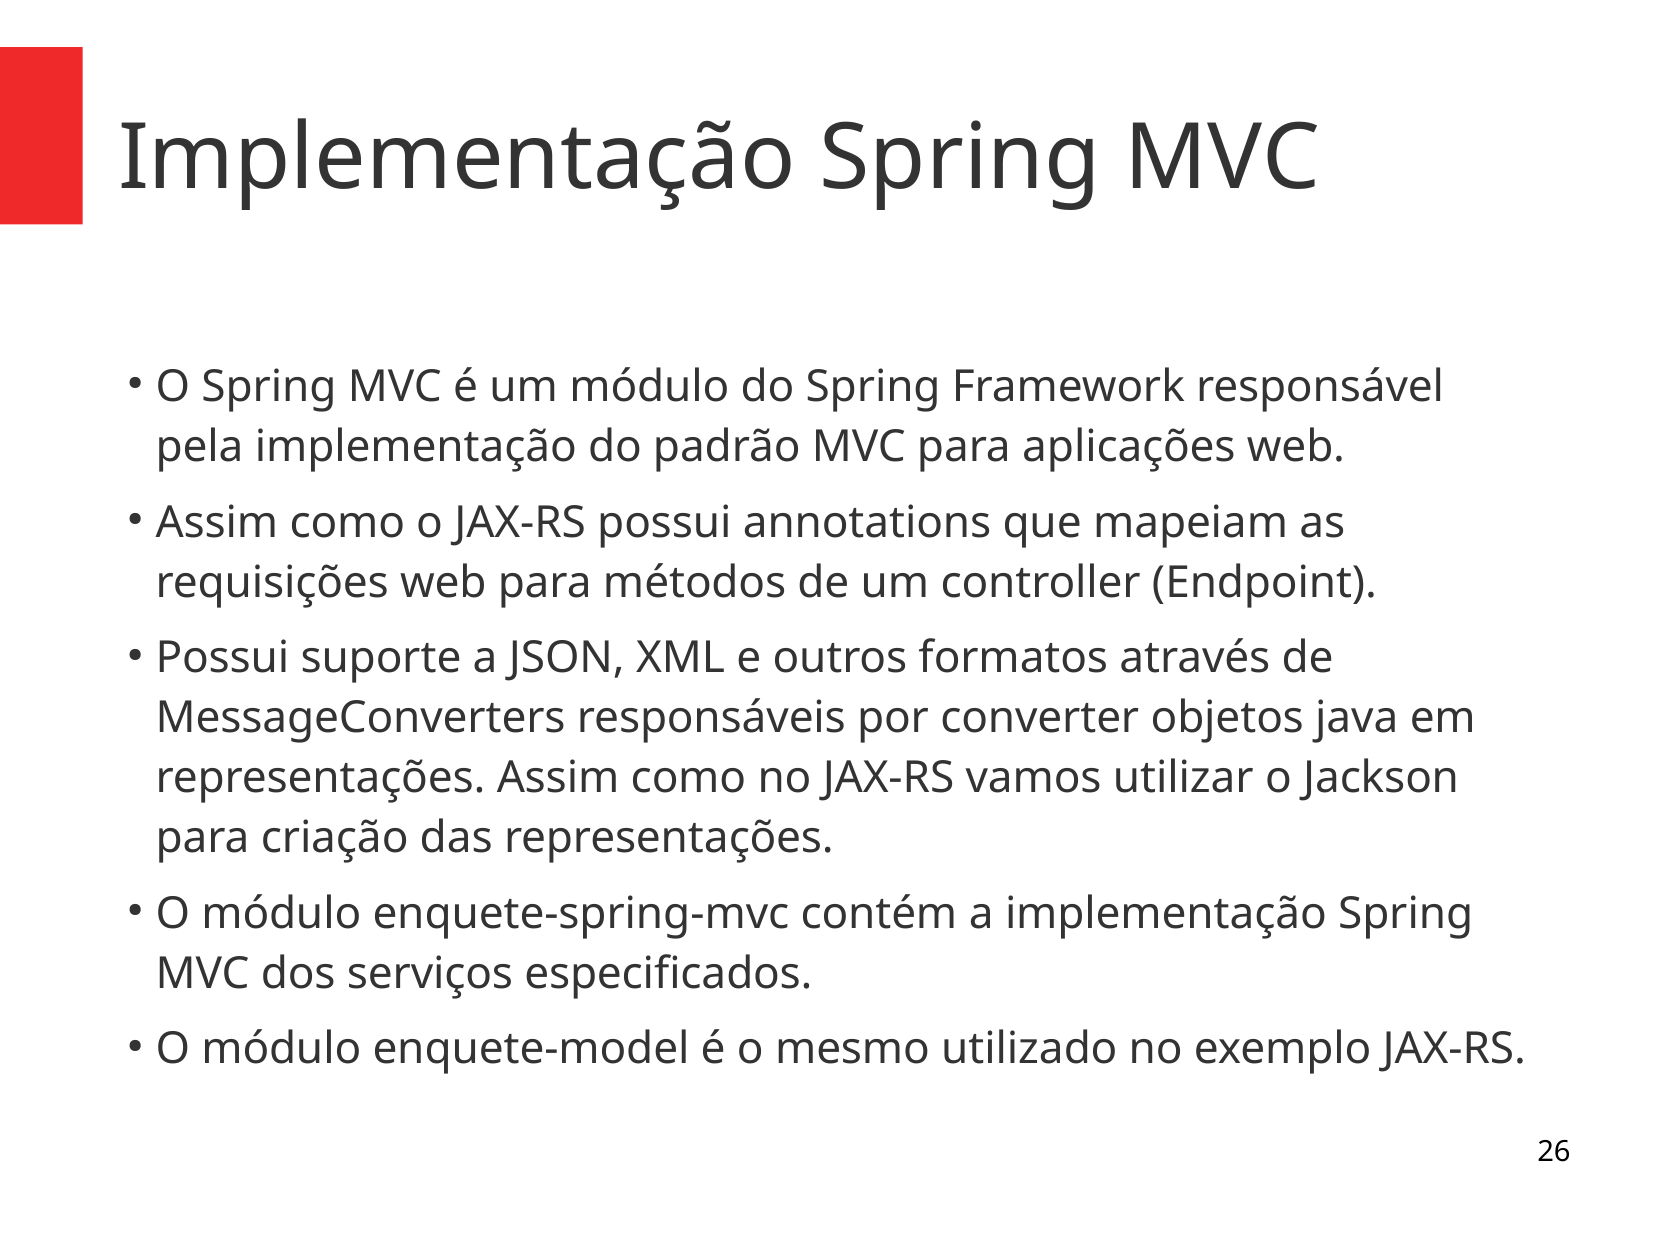

# Implementação Spring MVC
O Spring MVC é um módulo do Spring Framework responsável pela implementação do padrão MVC para aplicações web.
Assim como o JAX-RS possui annotations que mapeiam as requisições web para métodos de um controller (Endpoint).
Possui suporte a JSON, XML e outros formatos através de MessageConverters responsáveis por converter objetos java em representações. Assim como no JAX-RS vamos utilizar o Jackson para criação das representações.
O módulo enquete-spring-mvc contém a implementação Spring MVC dos serviços especificados.
O módulo enquete-model é o mesmo utilizado no exemplo JAX-RS.
26